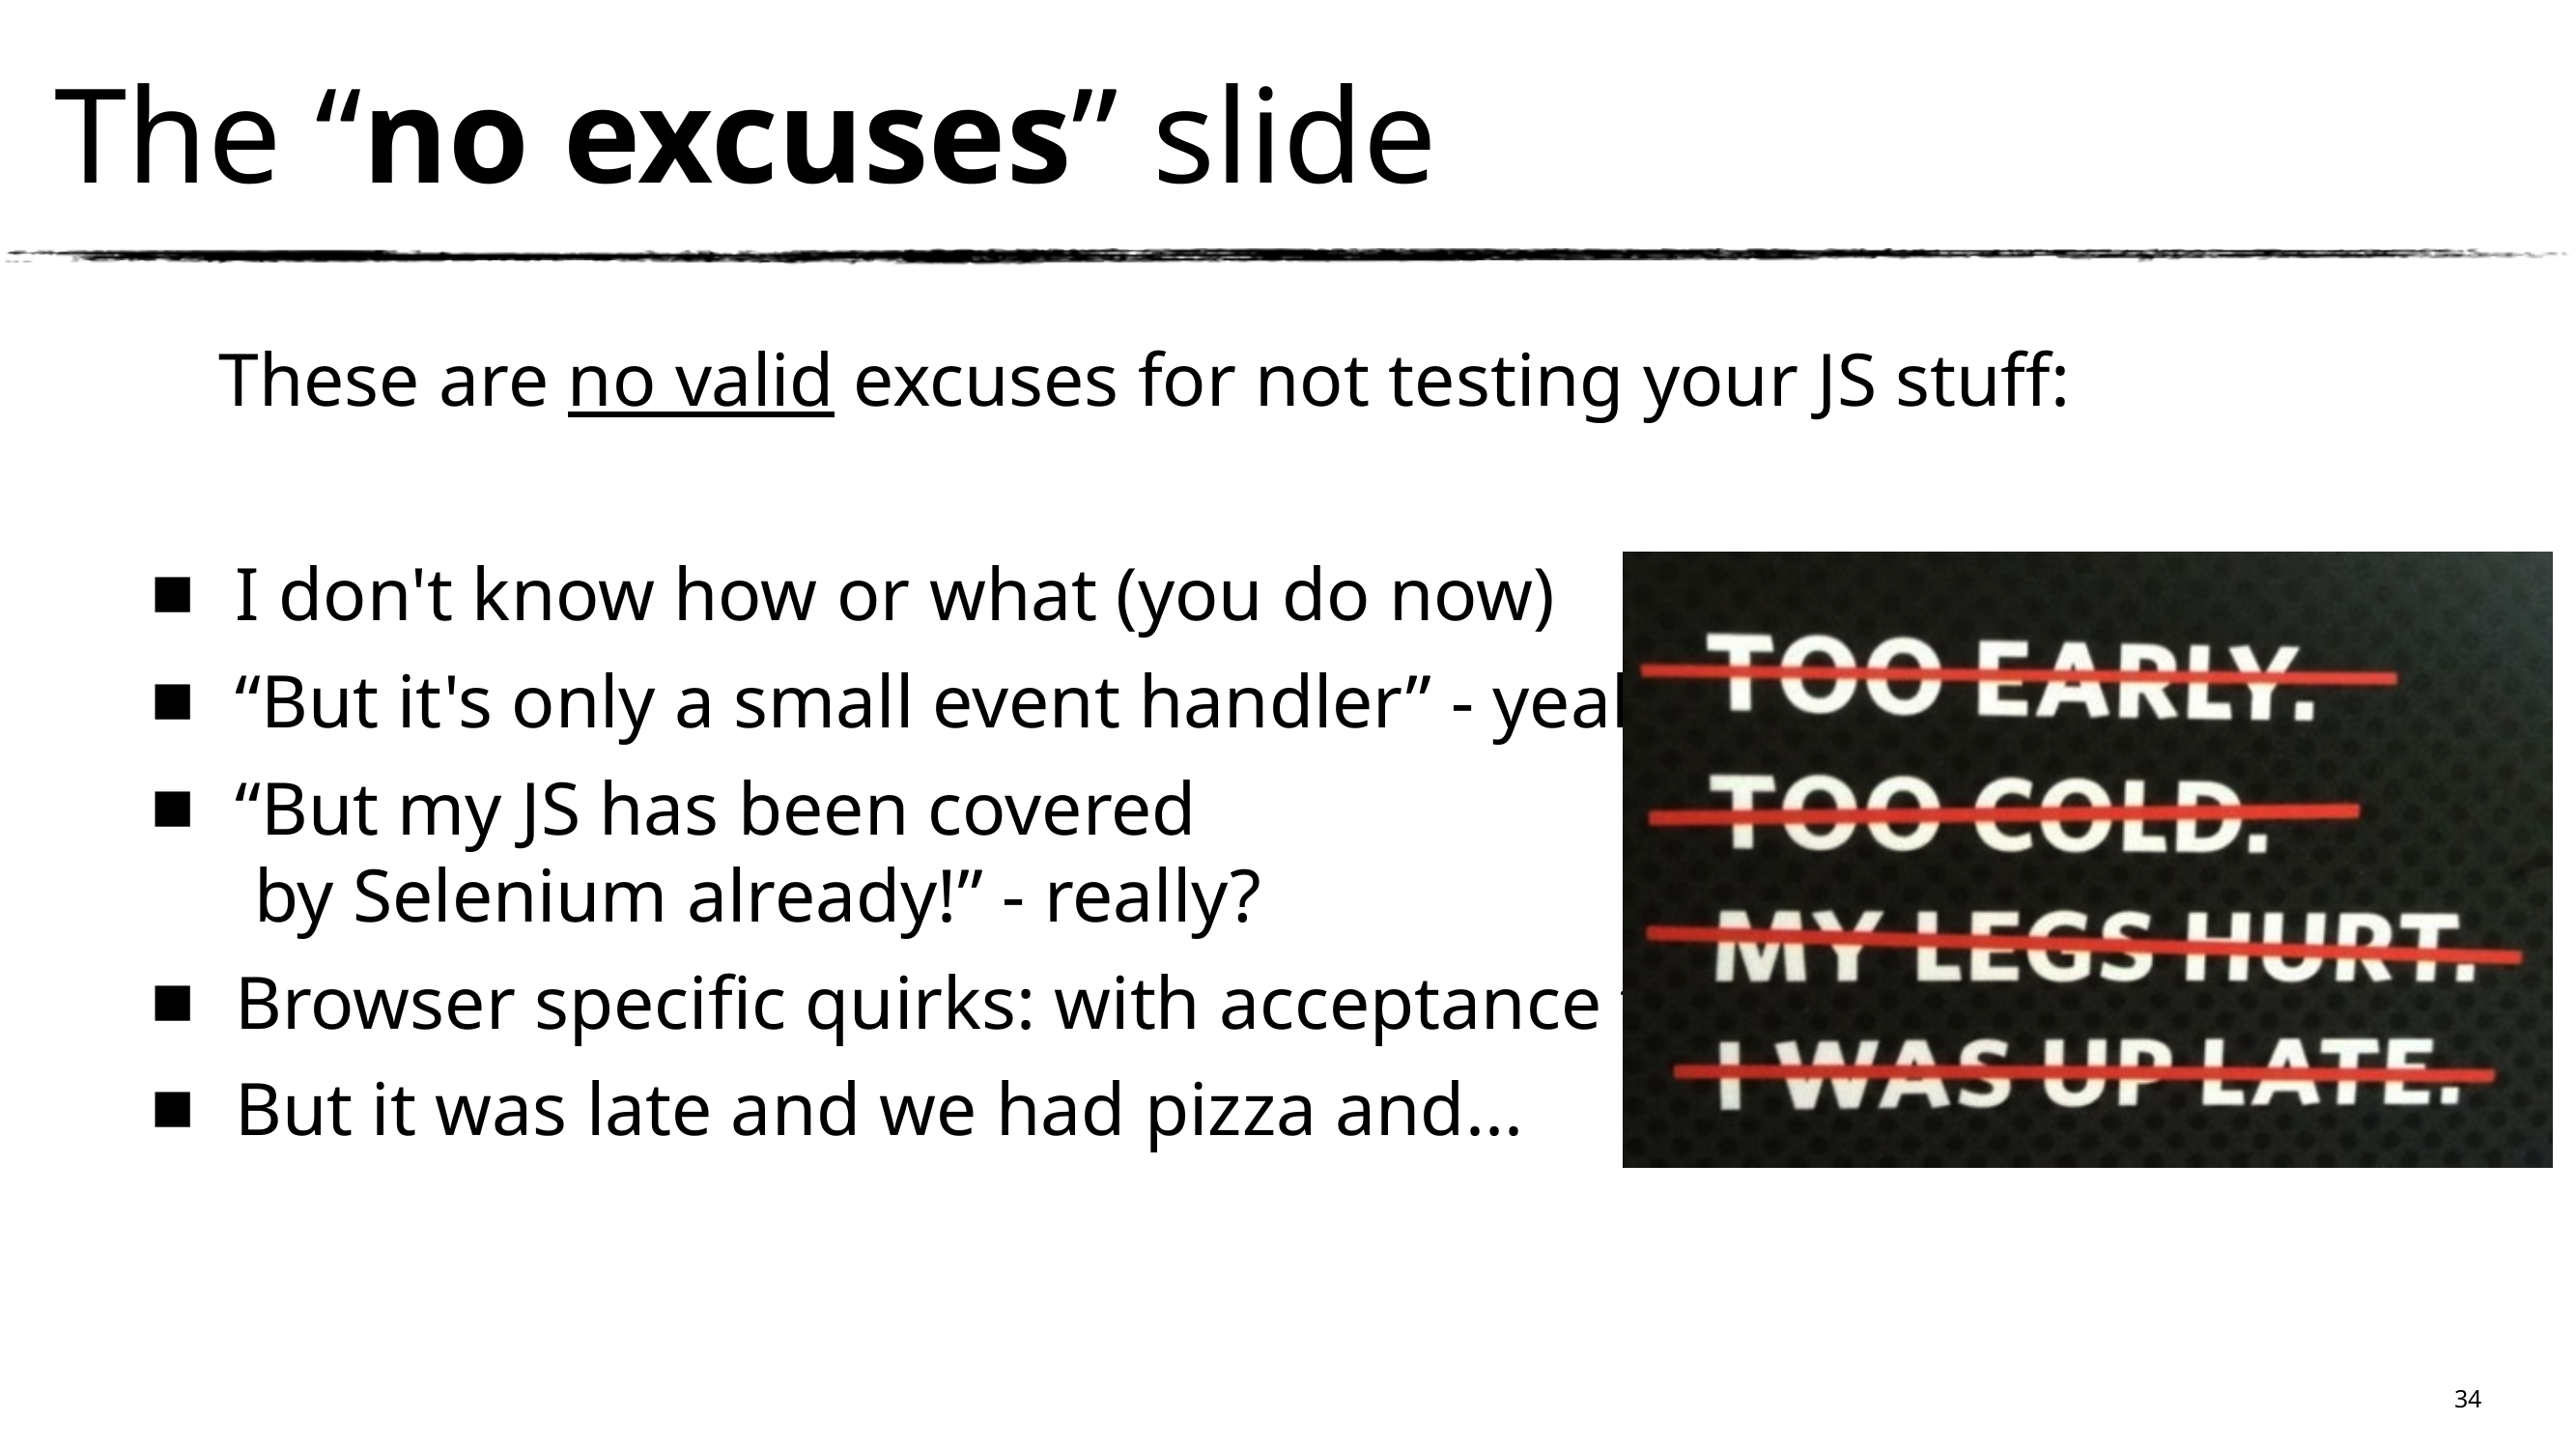

The “no excuses” slide
 These are no valid excuses for not testing your JS stuff:
I don't know how or what (you do now)
“But it's only a small event handler” - yeah, so?
“But my JS has been covered
 by Selenium already!” - really?
Browser specific quirks: with acceptance tests!
But it was late and we had pizza and...